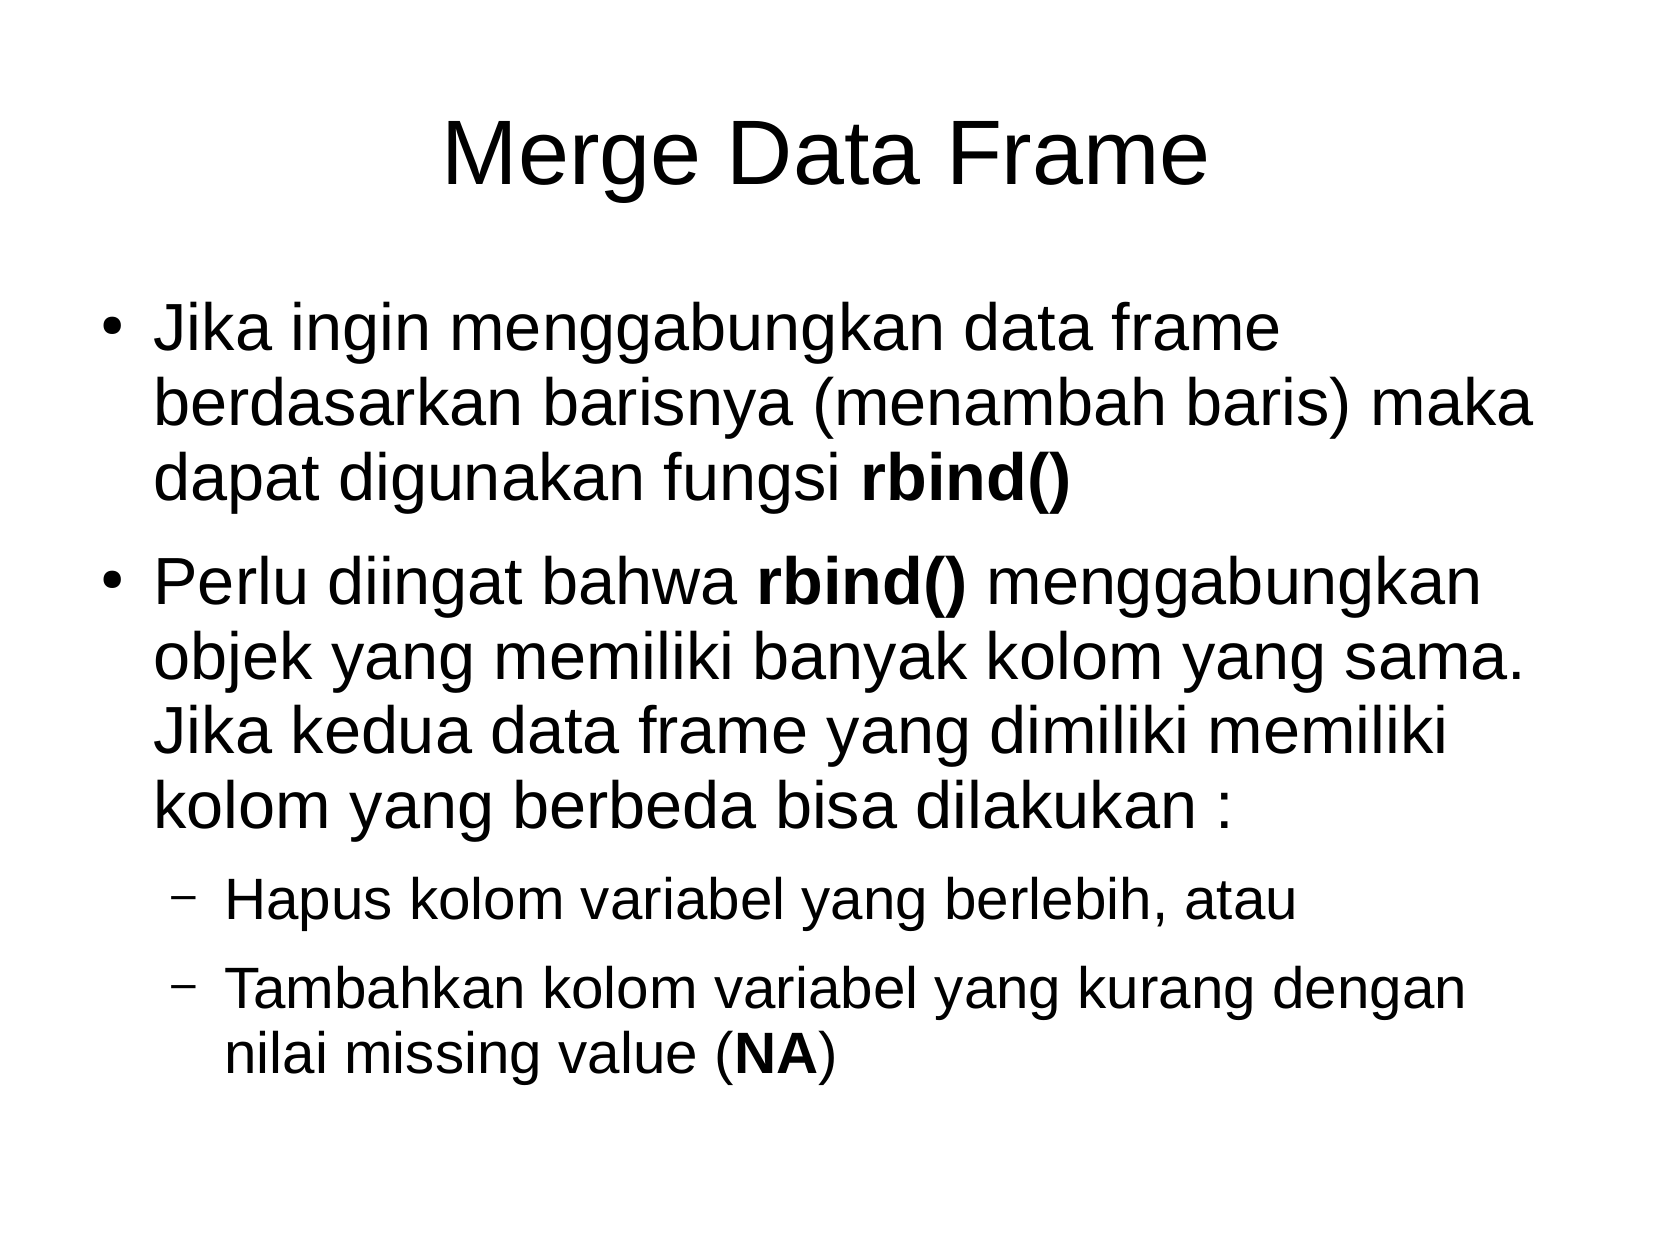

# Merge Data Frame
Jika ingin menggabungkan data frame berdasarkan barisnya (menambah baris) maka dapat digunakan fungsi rbind()
Perlu diingat bahwa rbind() menggabungkan objek yang memiliki banyak kolom yang sama. Jika kedua data frame yang dimiliki memiliki kolom yang berbeda bisa dilakukan :
Hapus kolom variabel yang berlebih, atau
Tambahkan kolom variabel yang kurang dengan nilai missing value (NA)